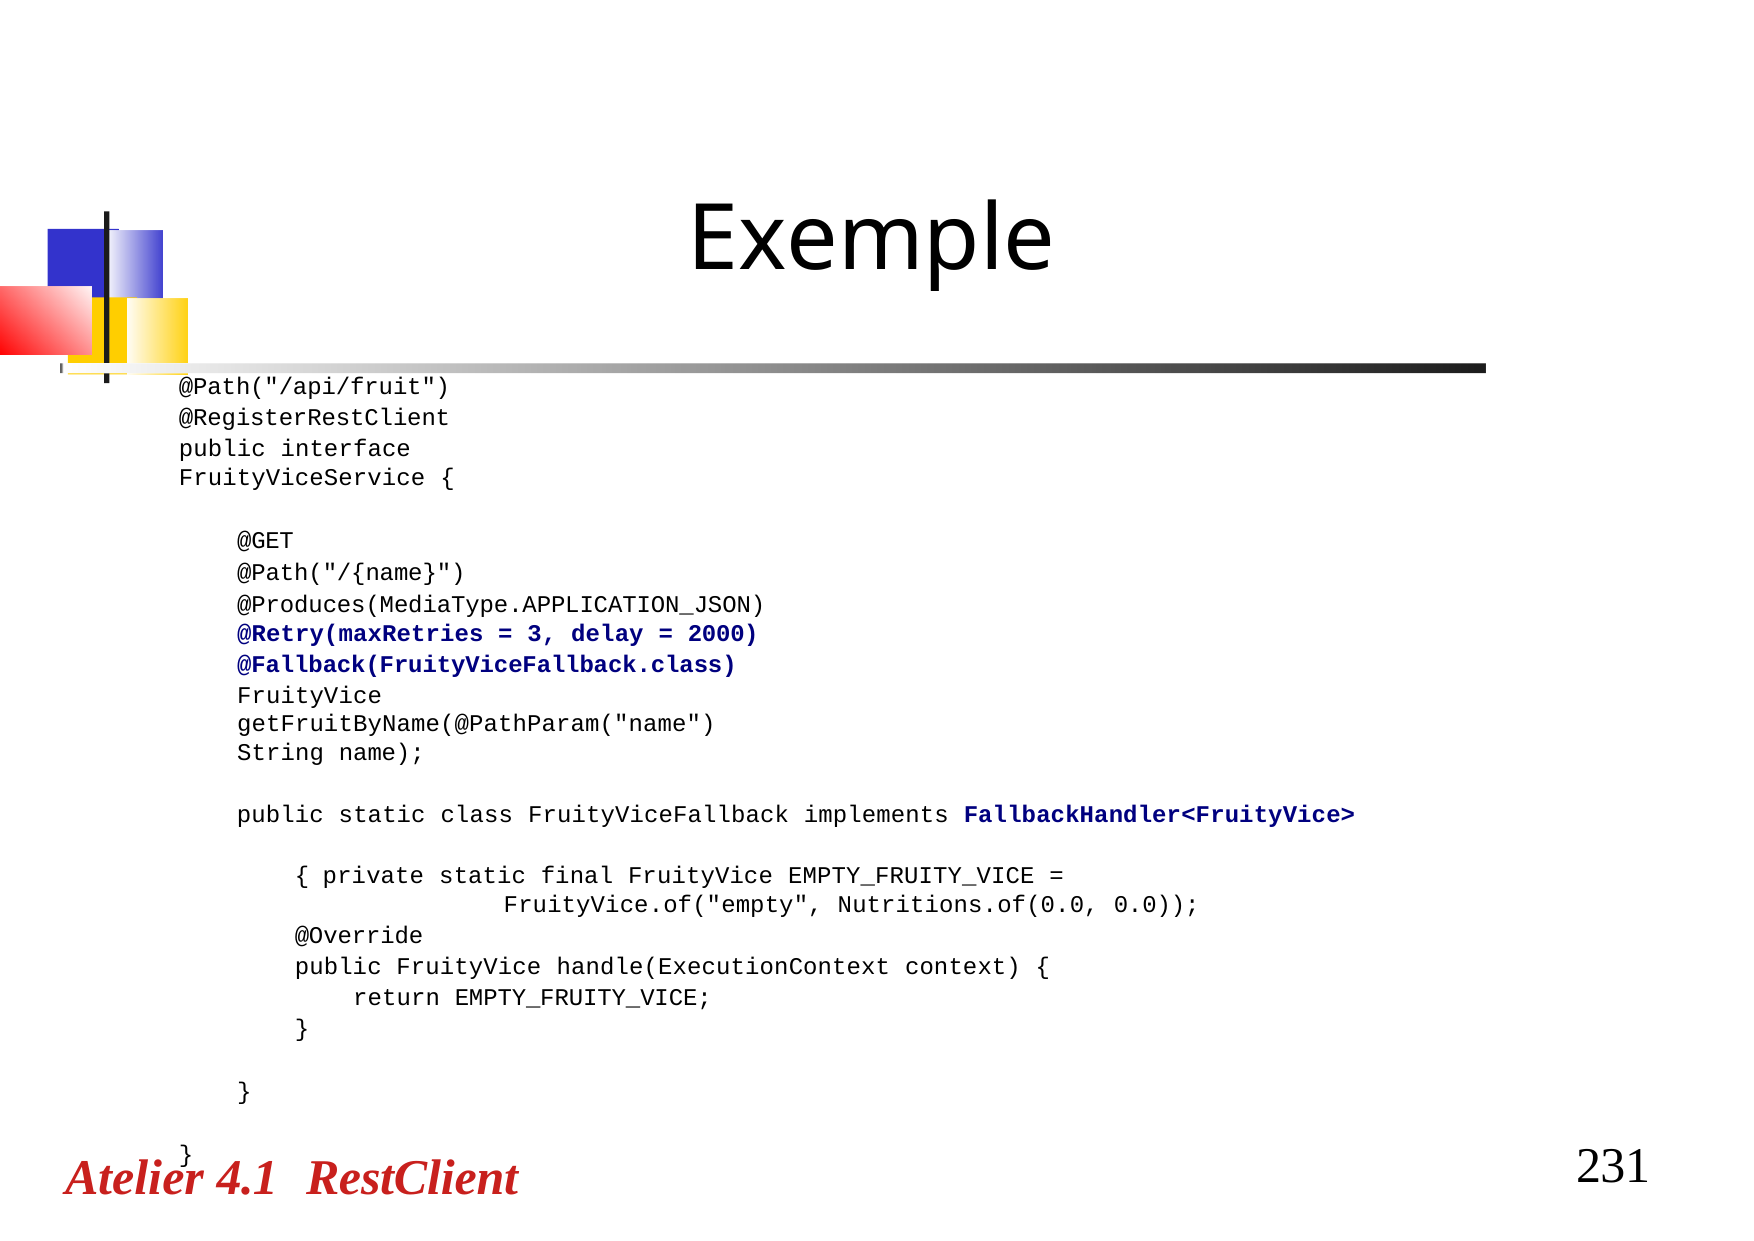

# Exemple
@Path("/api/fruit") @RegisterRestClient
public interface FruityViceService {
@GET
@Path("/{name}") @Produces(MediaType.APPLICATION_JSON)
@Retry(maxRetries = 3, delay = 2000)
@Fallback(FruityViceFallback.class)
FruityVice getFruitByName(@PathParam("name") String name);
public static class FruityViceFallback implements FallbackHandler<FruityVice> { private static final FruityVice EMPTY_FRUITY_VICE =
FruityVice.of("empty", Nutritions.of(0.0, 0.0));
@Override
public FruityVice handle(ExecutionContext context) { return EMPTY_FRUITY_VICE;
}
}
}
231
Atelier 4.1	RestClient